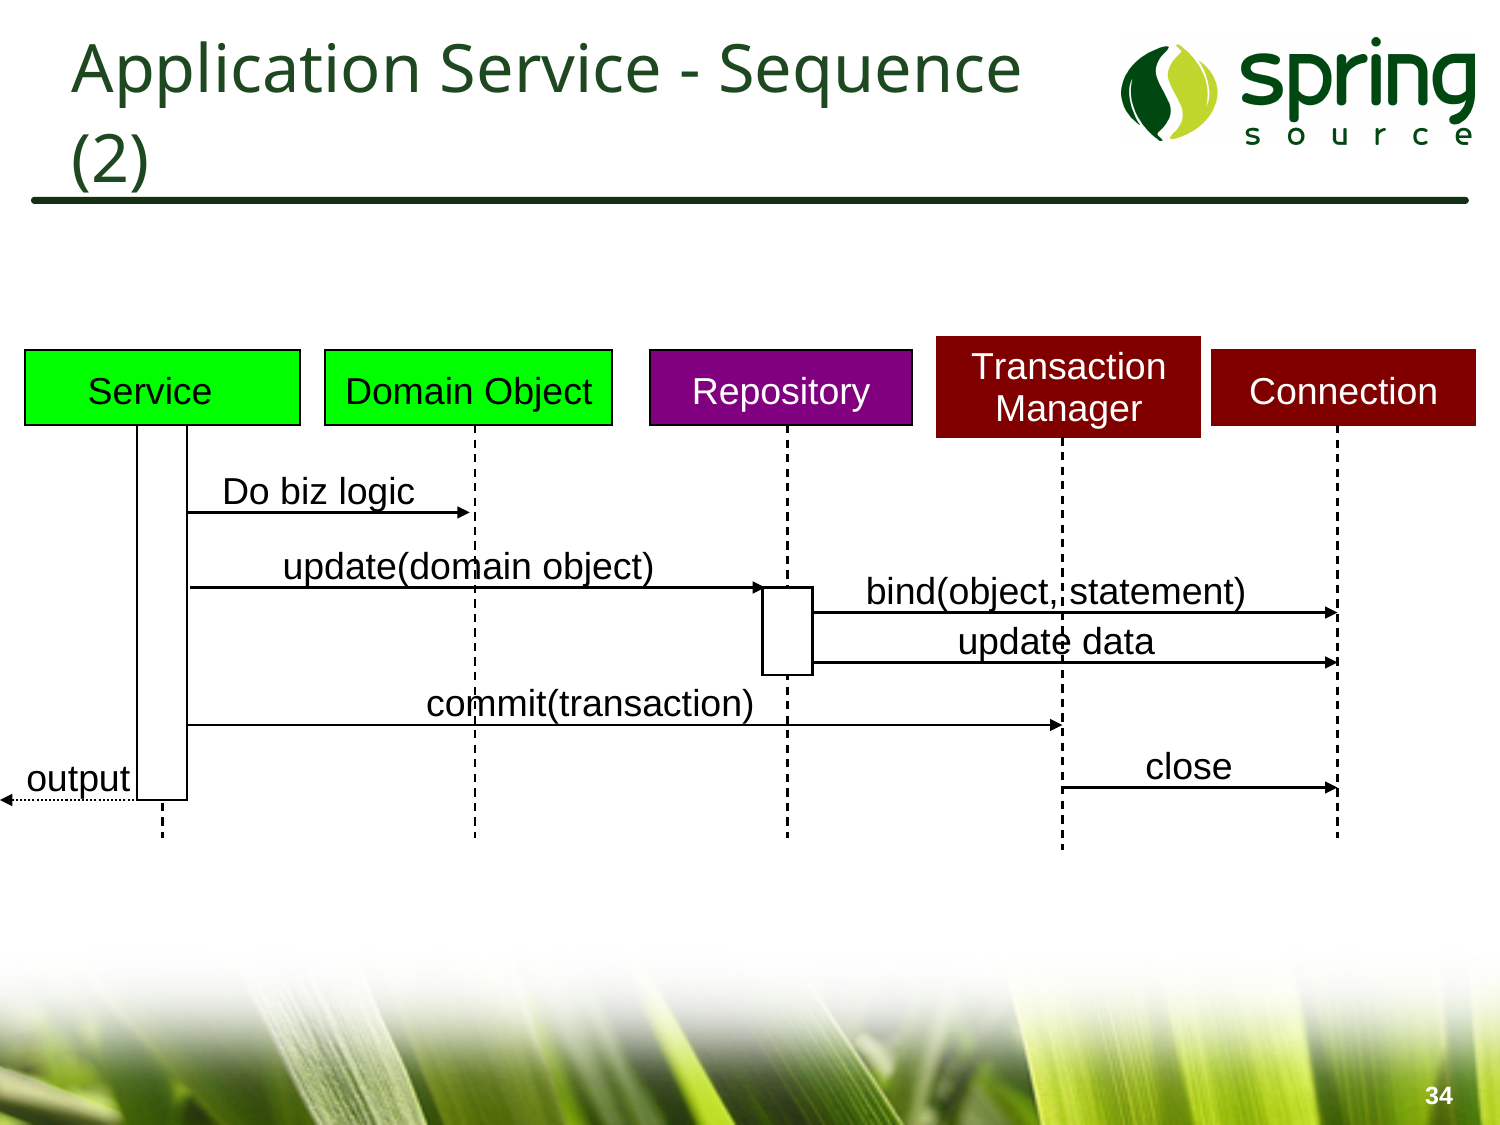

# Application Service - Sequence (2)
Transaction
Manager
Service
Domain Object
Repository
Connection
Do biz logic
update(domain object)
bind(object, statement)
update data
commit(transaction)
close
output